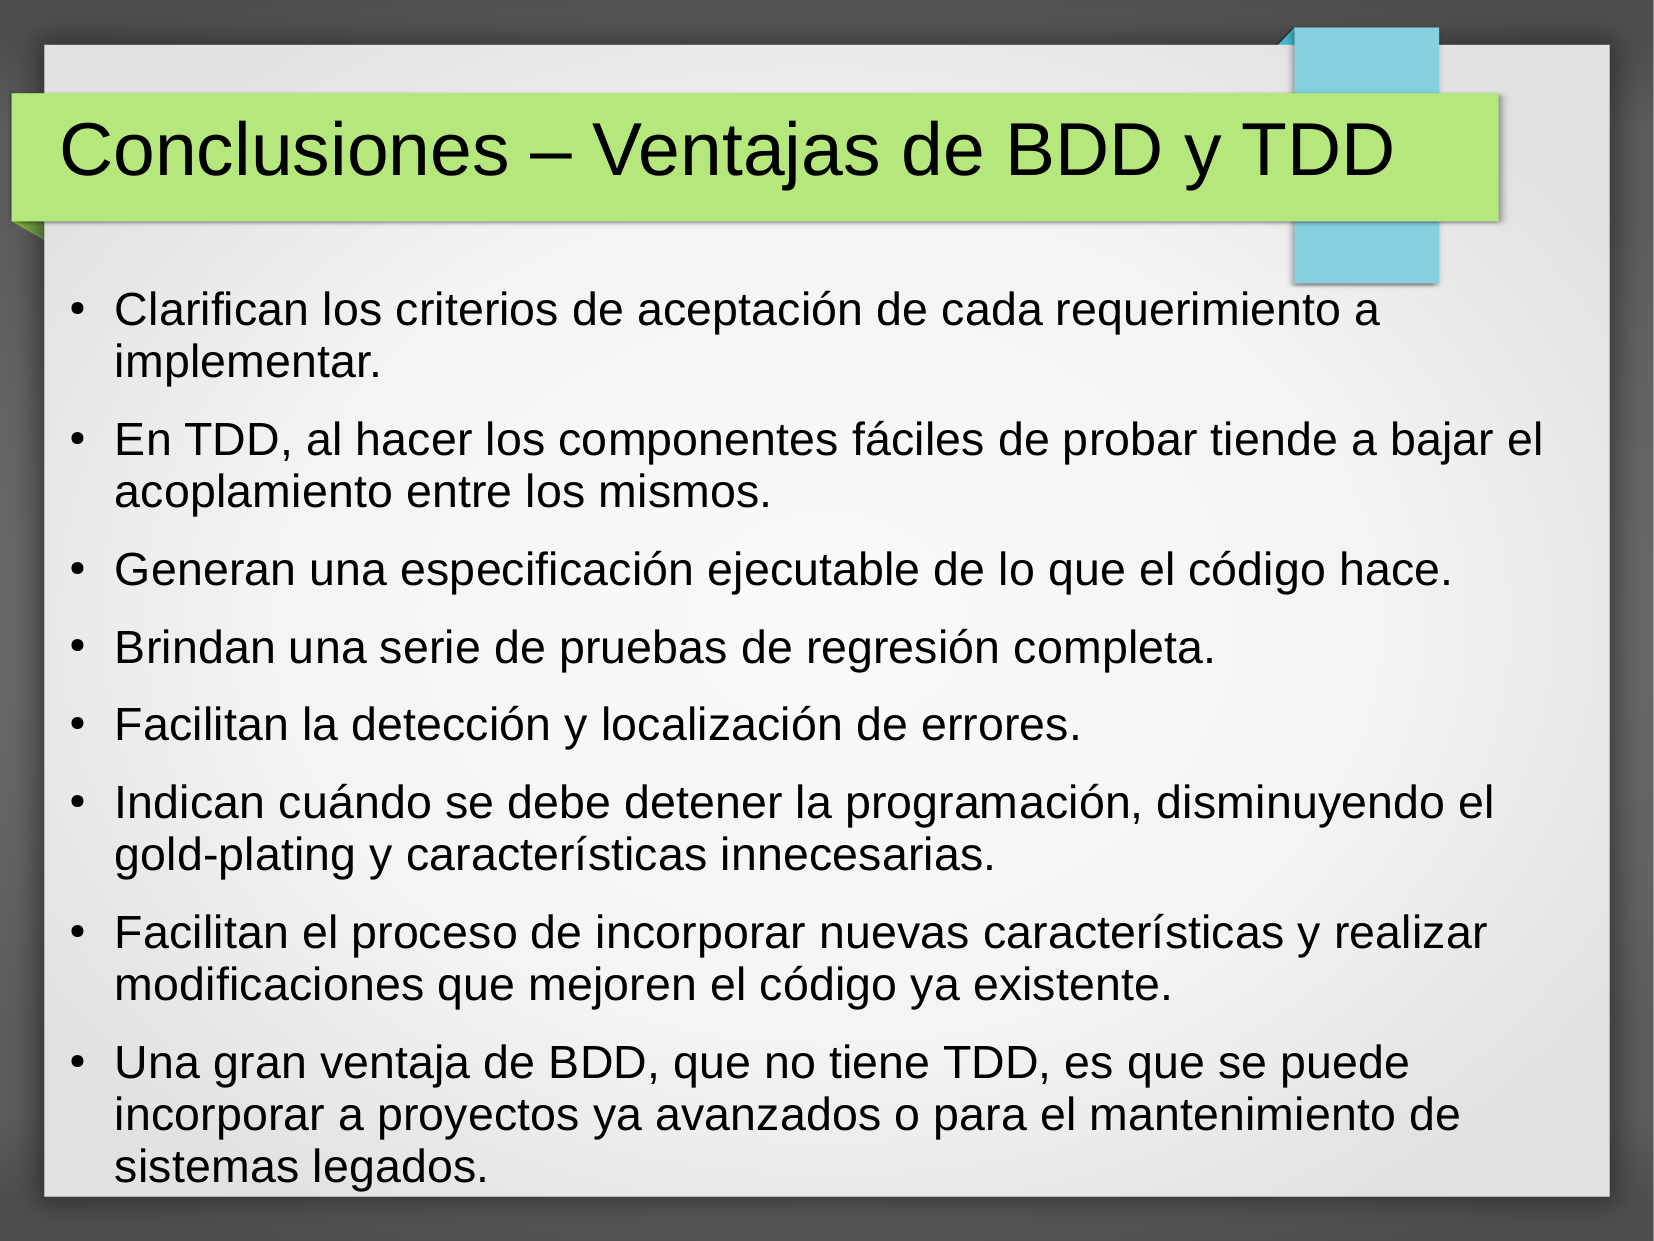

# Conclusiones – Ventajas de BDD y TDD
Clarifican los criterios de aceptación de cada requerimiento a implementar.
En TDD, al hacer los componentes fáciles de probar tiende a bajar el acoplamiento entre los mismos.
Generan una especificación ejecutable de lo que el código hace.
Brindan una serie de pruebas de regresión completa.
Facilitan la detección y localización de errores.
Indican cuándo se debe detener la programación, disminuyendo el gold-plating y características innecesarias.
Facilitan el proceso de incorporar nuevas características y realizar modificaciones que mejoren el código ya existente.
Una gran ventaja de BDD, que no tiene TDD, es que se puede incorporar a proyectos ya avanzados o para el mantenimiento de sistemas legados.